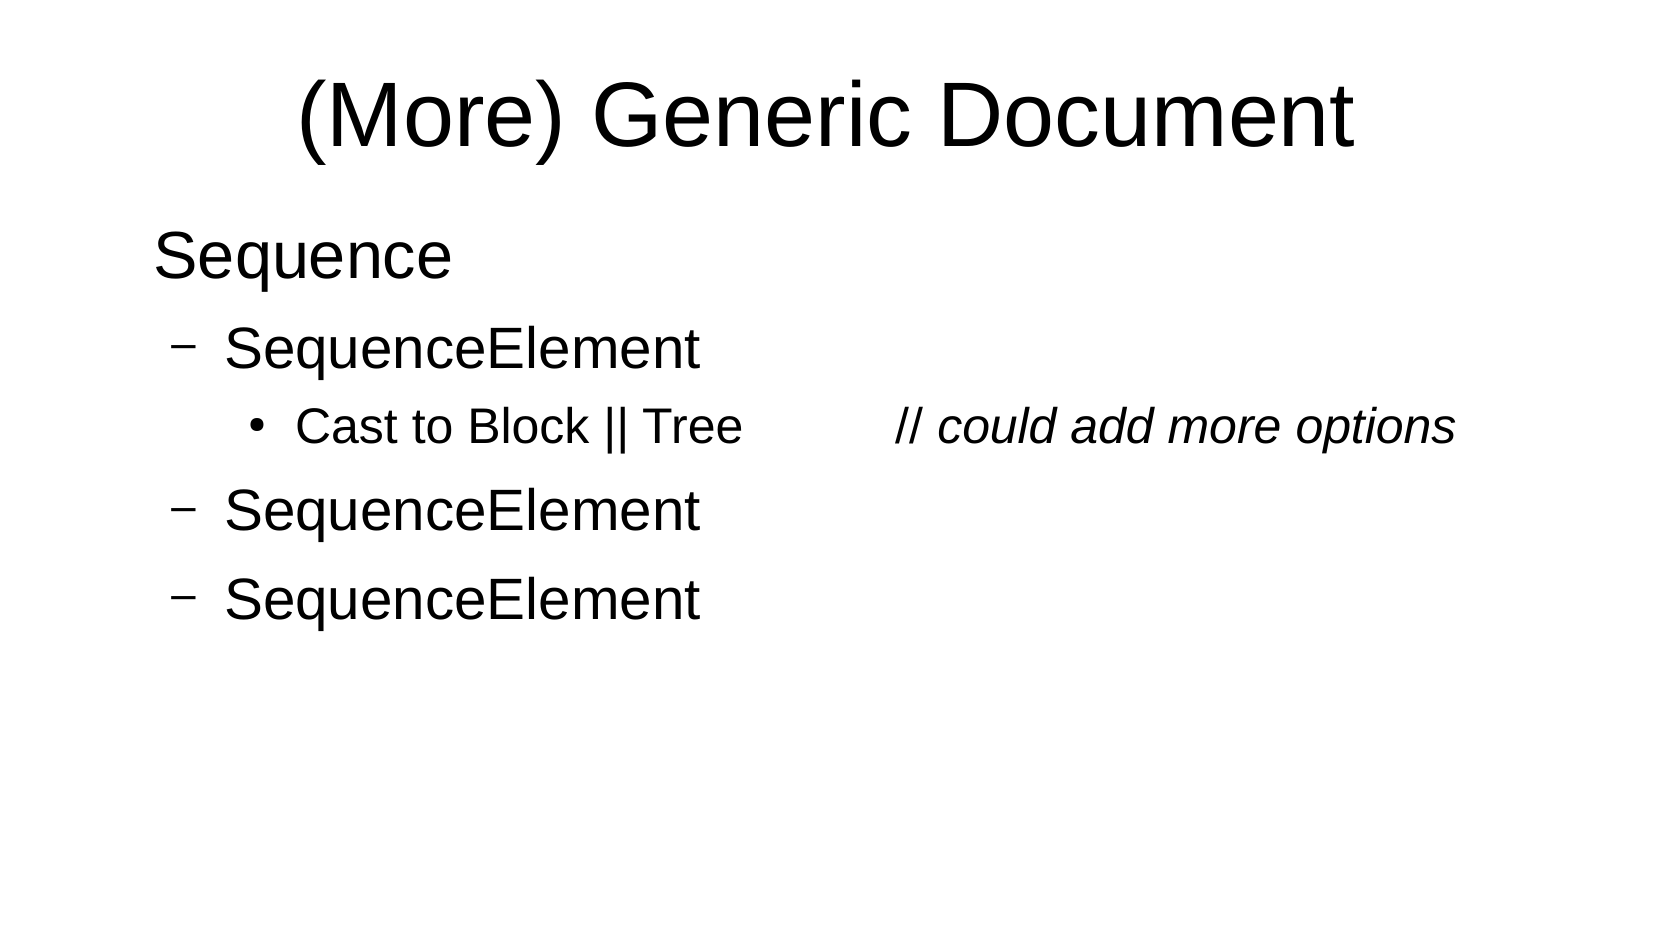

# (More) Generic Document
Sequence
SequenceElement
Cast to Block || Tree			// could add more options
SequenceElement
SequenceElement